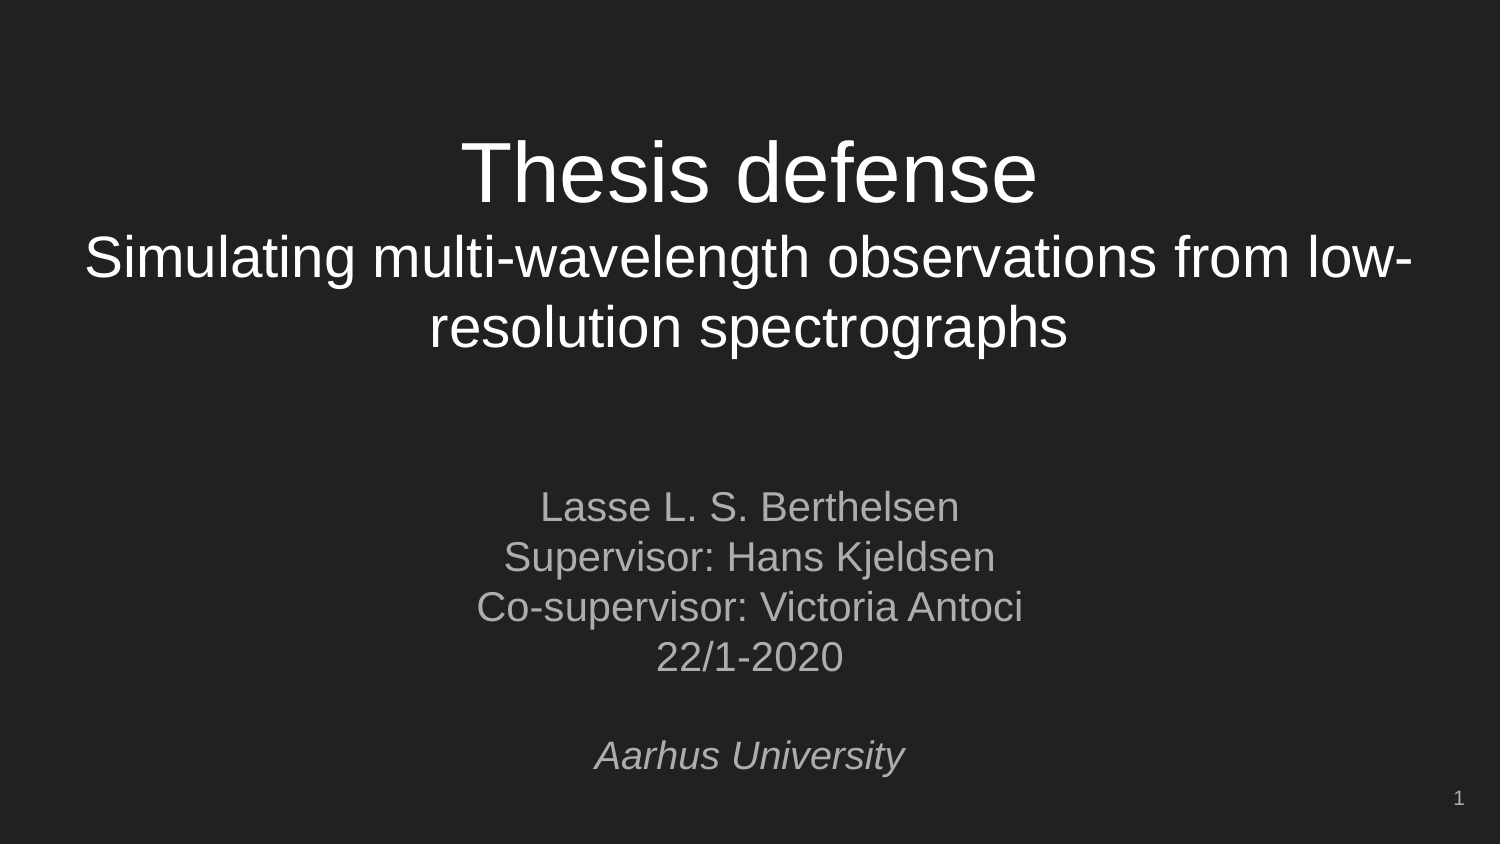

# Thesis defense Simulating multi-wavelength observations from low-resolution spectrographs
Lasse L. S. Berthelsen
Supervisor: Hans Kjeldsen
Co-supervisor: Victoria Antoci
22/1-2020
Aarhus University